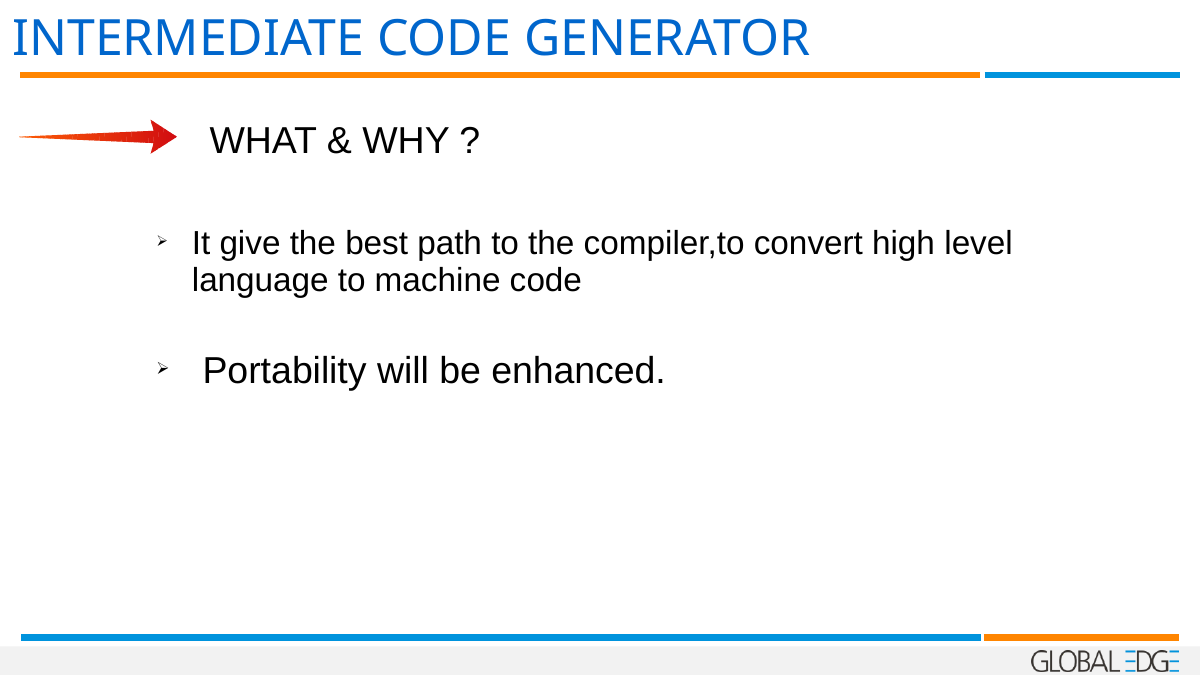

# INTERMEDIATE CODE GENERATOR
WHAT & WHY ?
It give the best path to the compiler,to convert high level language to machine code
 Portability will be enhanced.